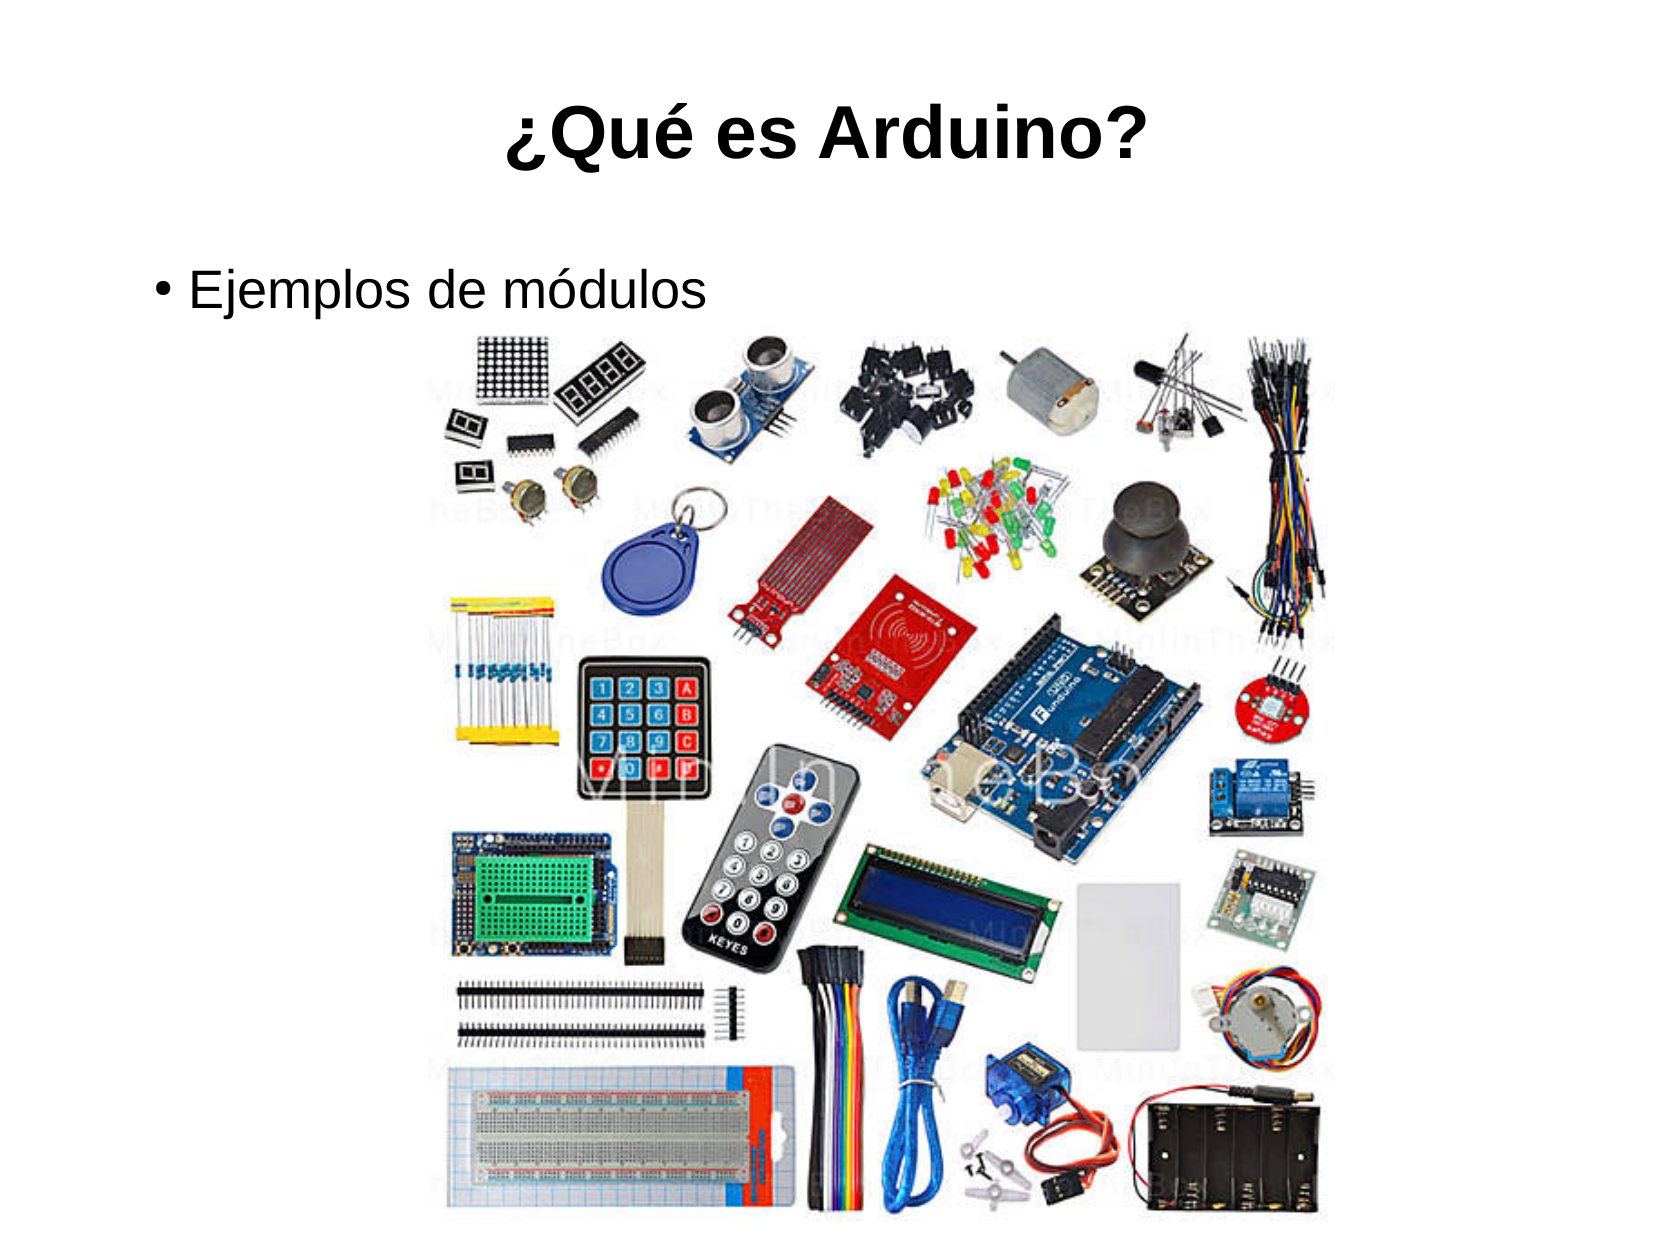

# ¿Qué es Arduino?
Ejemplos de módulos